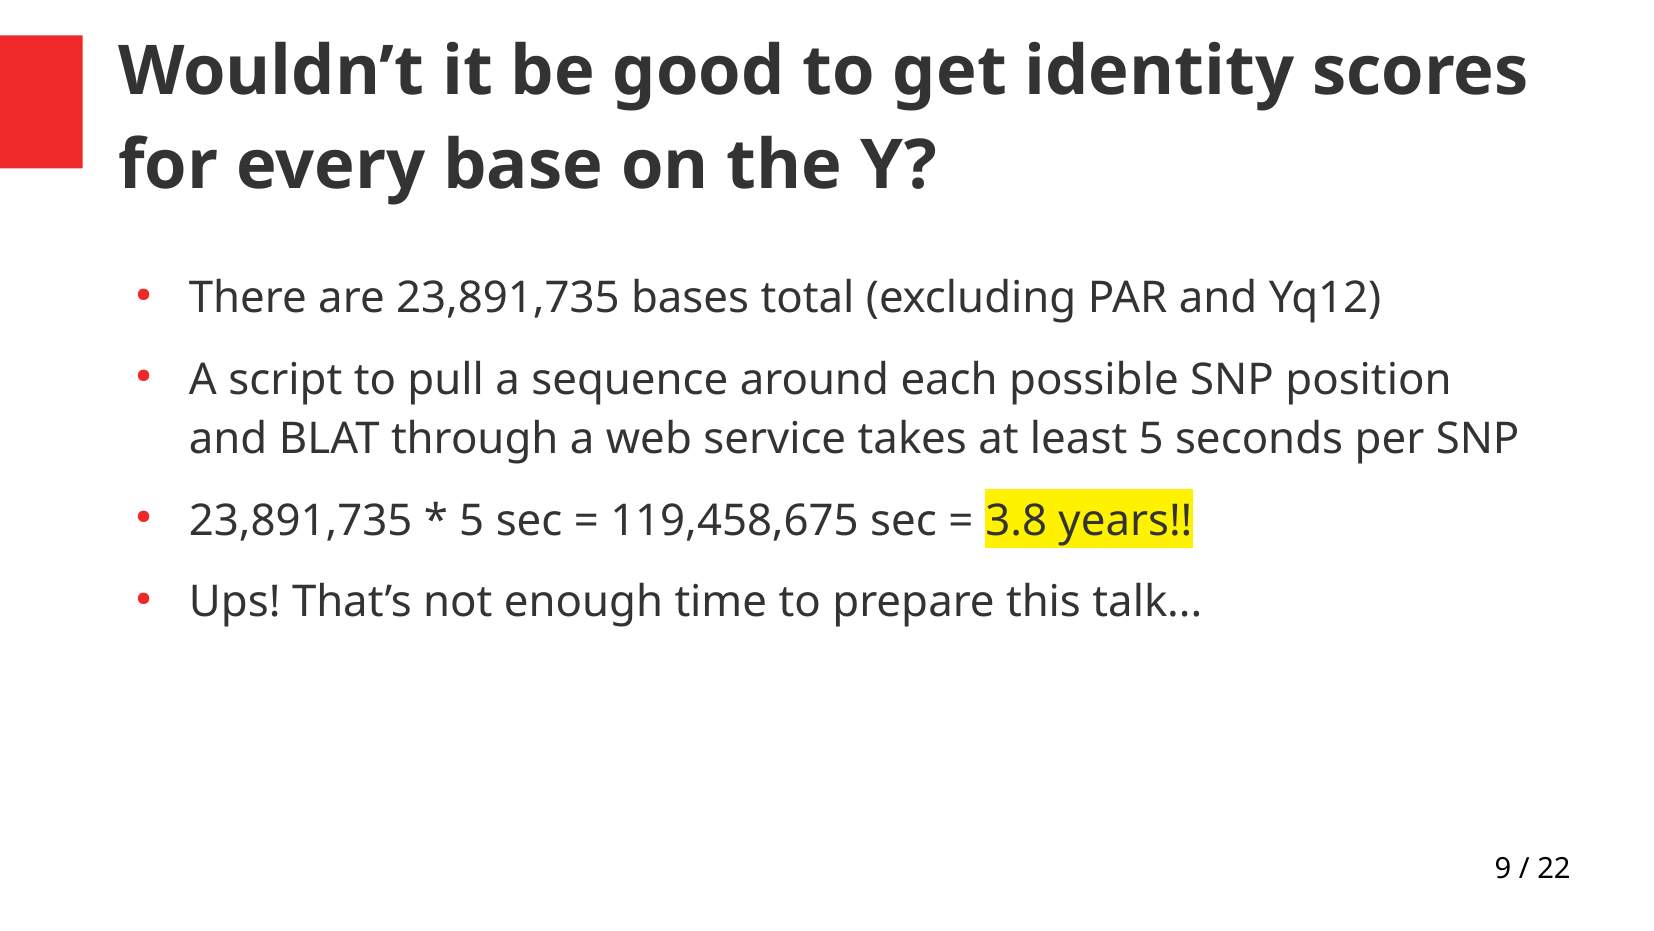

# Wouldn’t it be good to get identity scores for every base on the Y?
There are 23,891,735 bases total (excluding PAR and Yq12)
A script to pull a sequence around each possible SNP position and BLAT through a web service takes at least 5 seconds per SNP
23,891,735 * 5 sec = 119,458,675 sec = 3.8 years!!
Ups! That’s not enough time to prepare this talk...
9